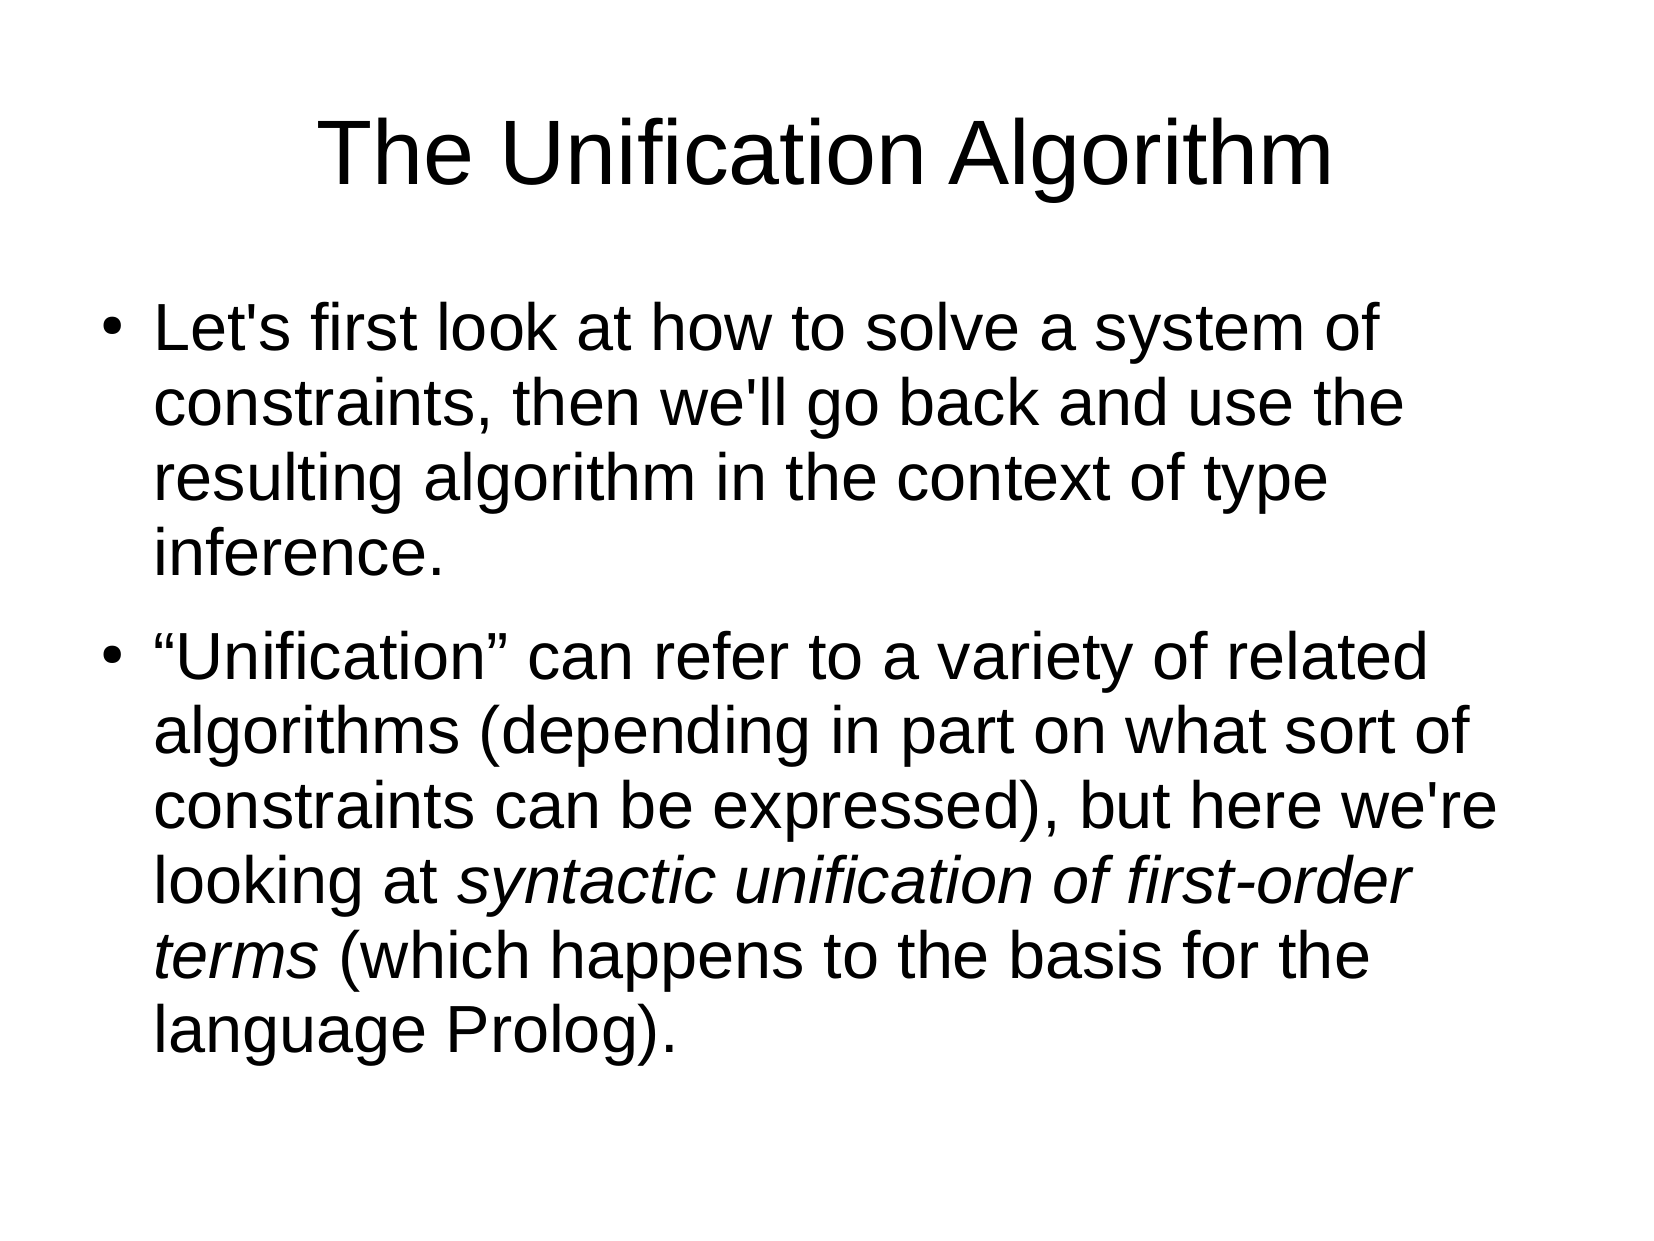

# The Unification Algorithm
Let's first look at how to solve a system of constraints, then we'll go back and use the resulting algorithm in the context of type inference.
“Unification” can refer to a variety of related algorithms (depending in part on what sort of constraints can be expressed), but here we're looking at syntactic unification of first-order terms (which happens to the basis for the language Prolog).